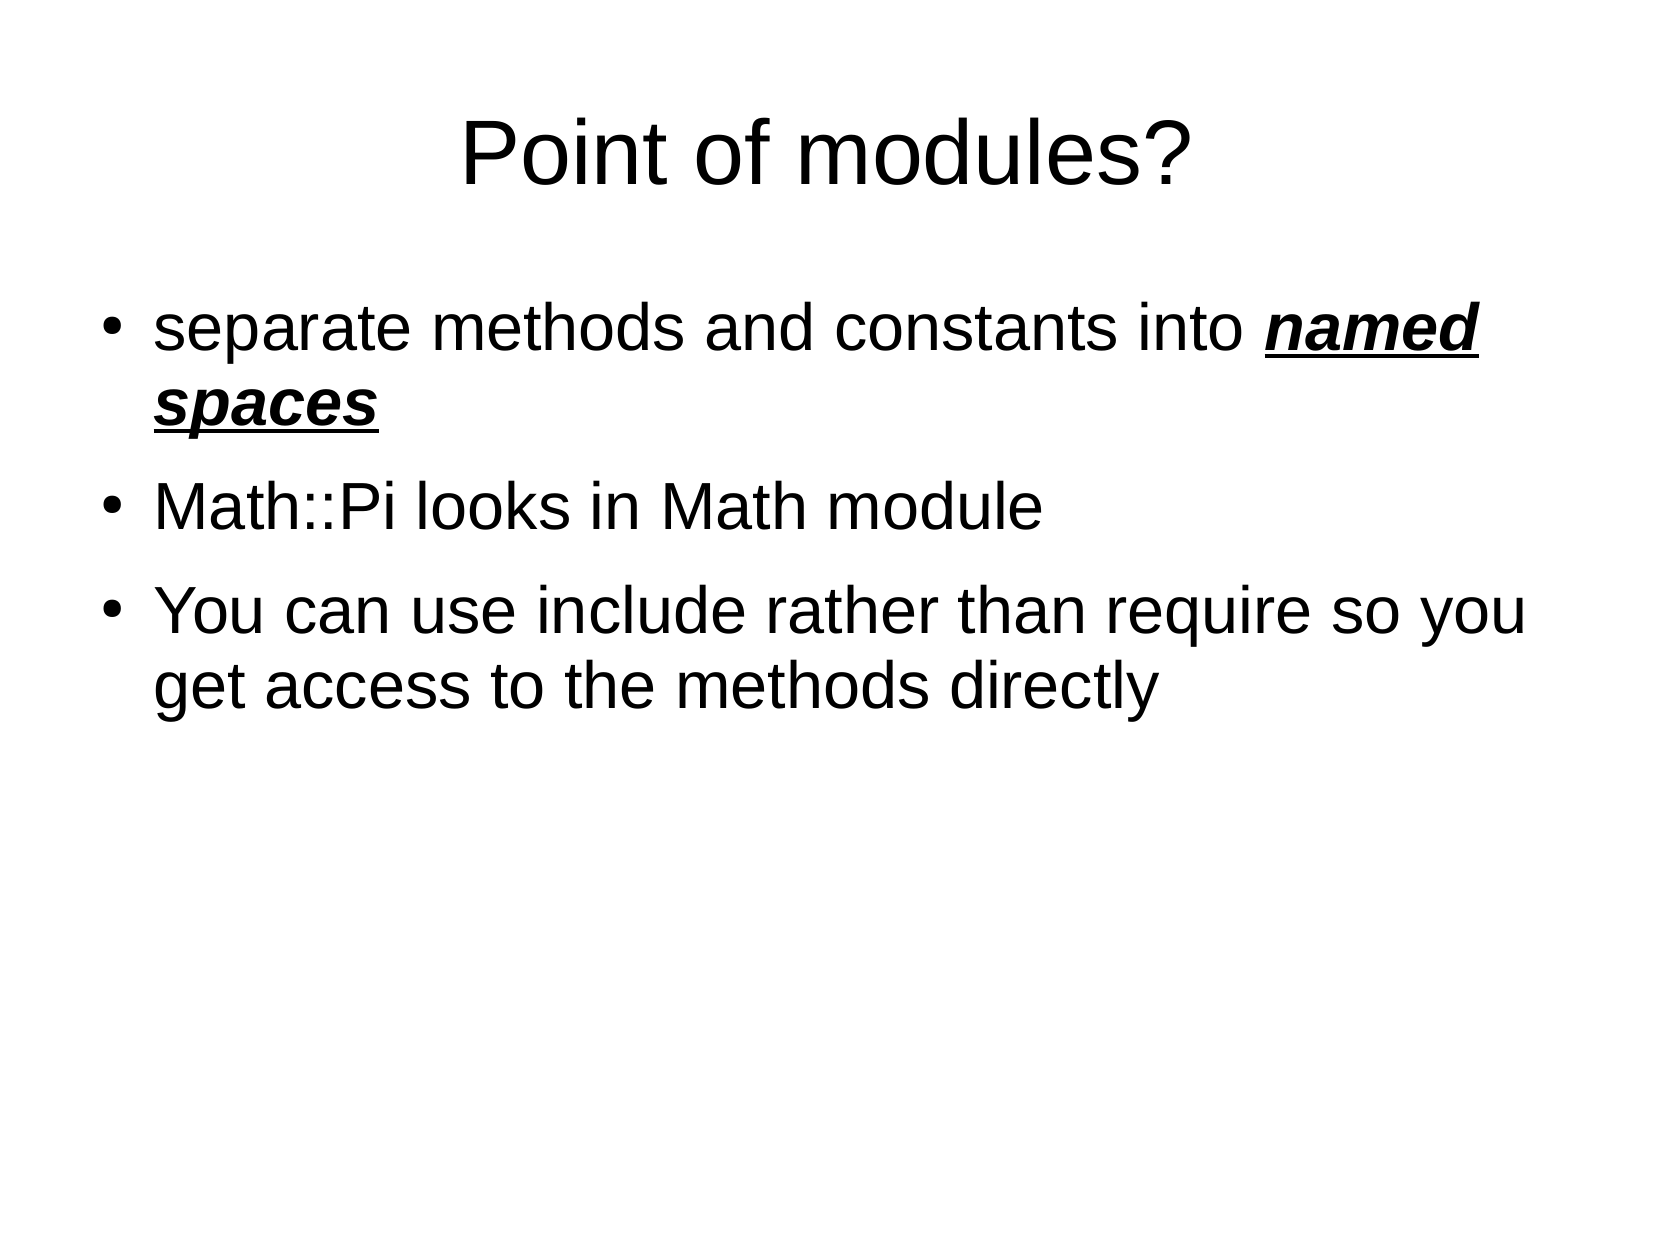

# Point of modules?
separate methods and constants into named spaces
Math::Pi looks in Math module
You can use include rather than require so you get access to the methods directly